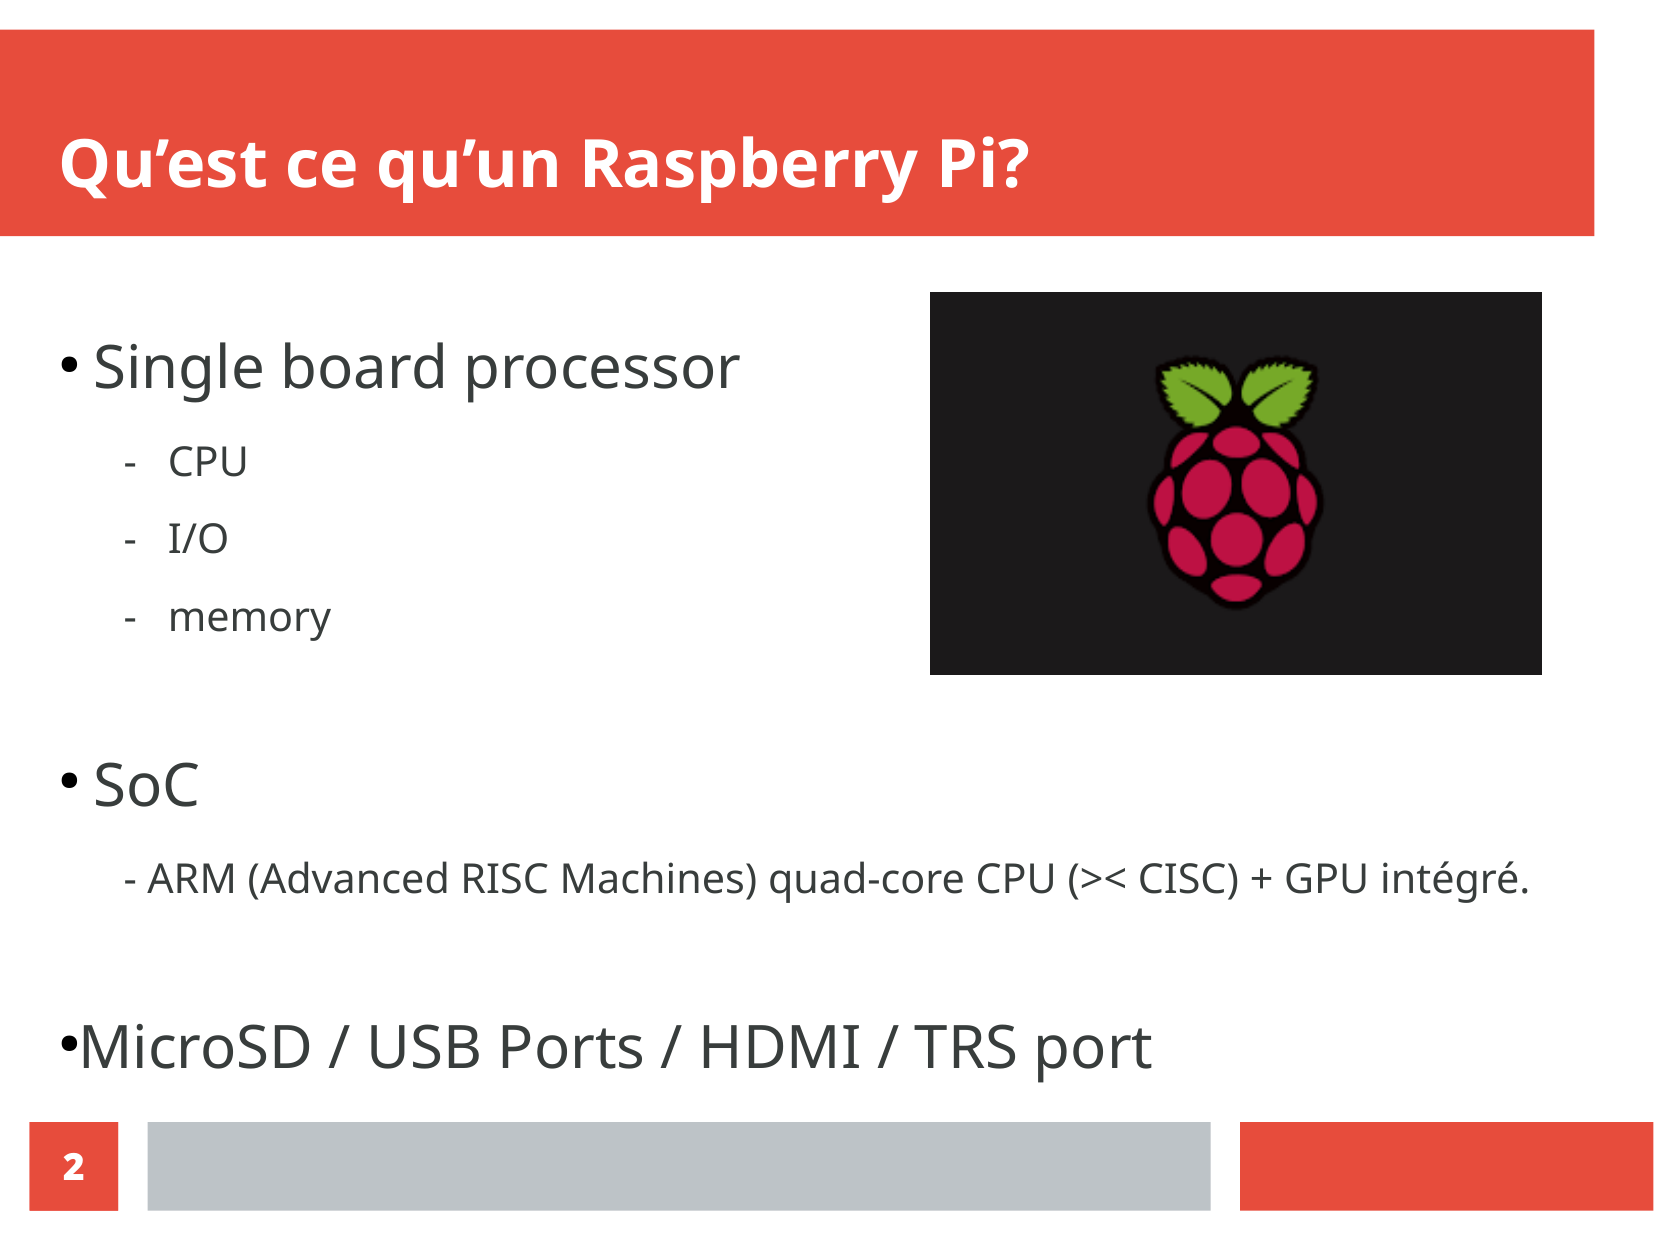

# Qu’est ce qu’un Raspberry Pi?
 Single board processor
-	CPU
-	I/O
-	memory
 SoC
- ARM (Advanced RISC Machines) quad-core CPU (>< CISC) + GPU intégré.
MicroSD / USB Ports / HDMI / TRS port
2